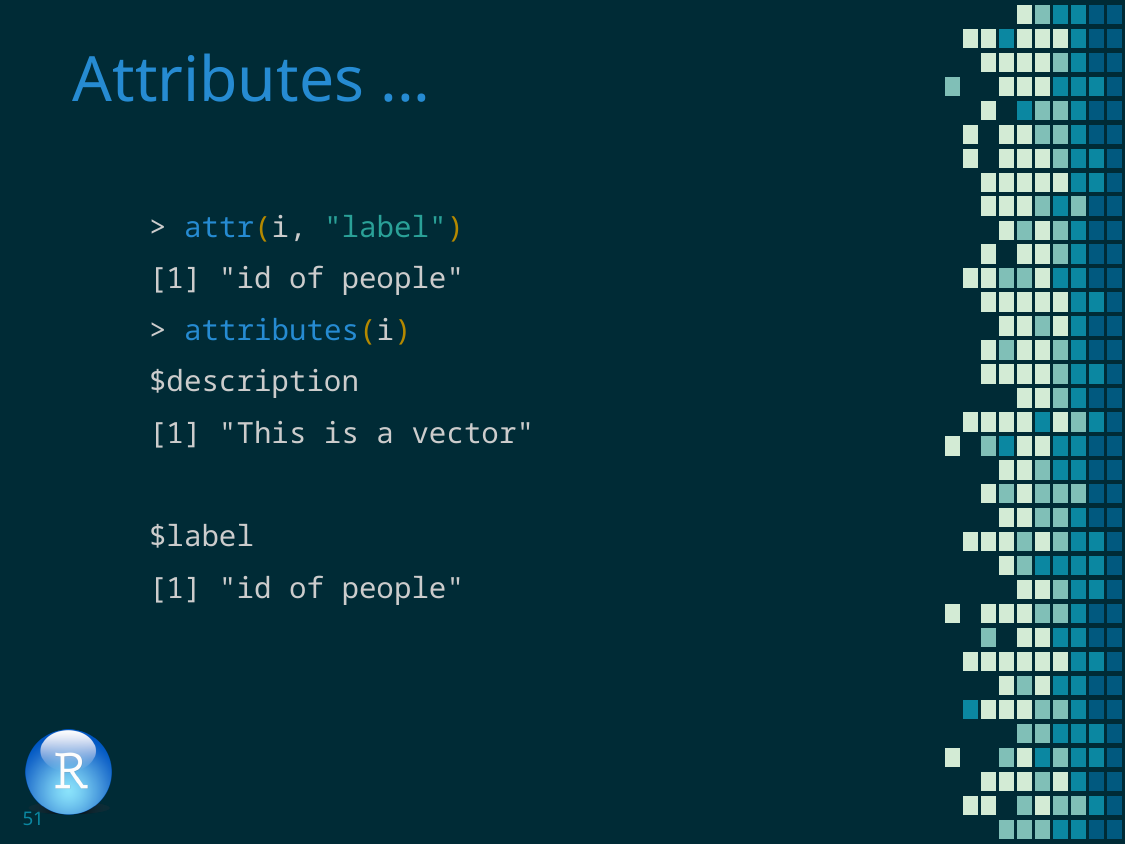

Attributes ...
> attr(i, "label")
[1] "id of people"
> attributes(i)
$description
[1] "This is a vector"
$label
[1] "id of people"